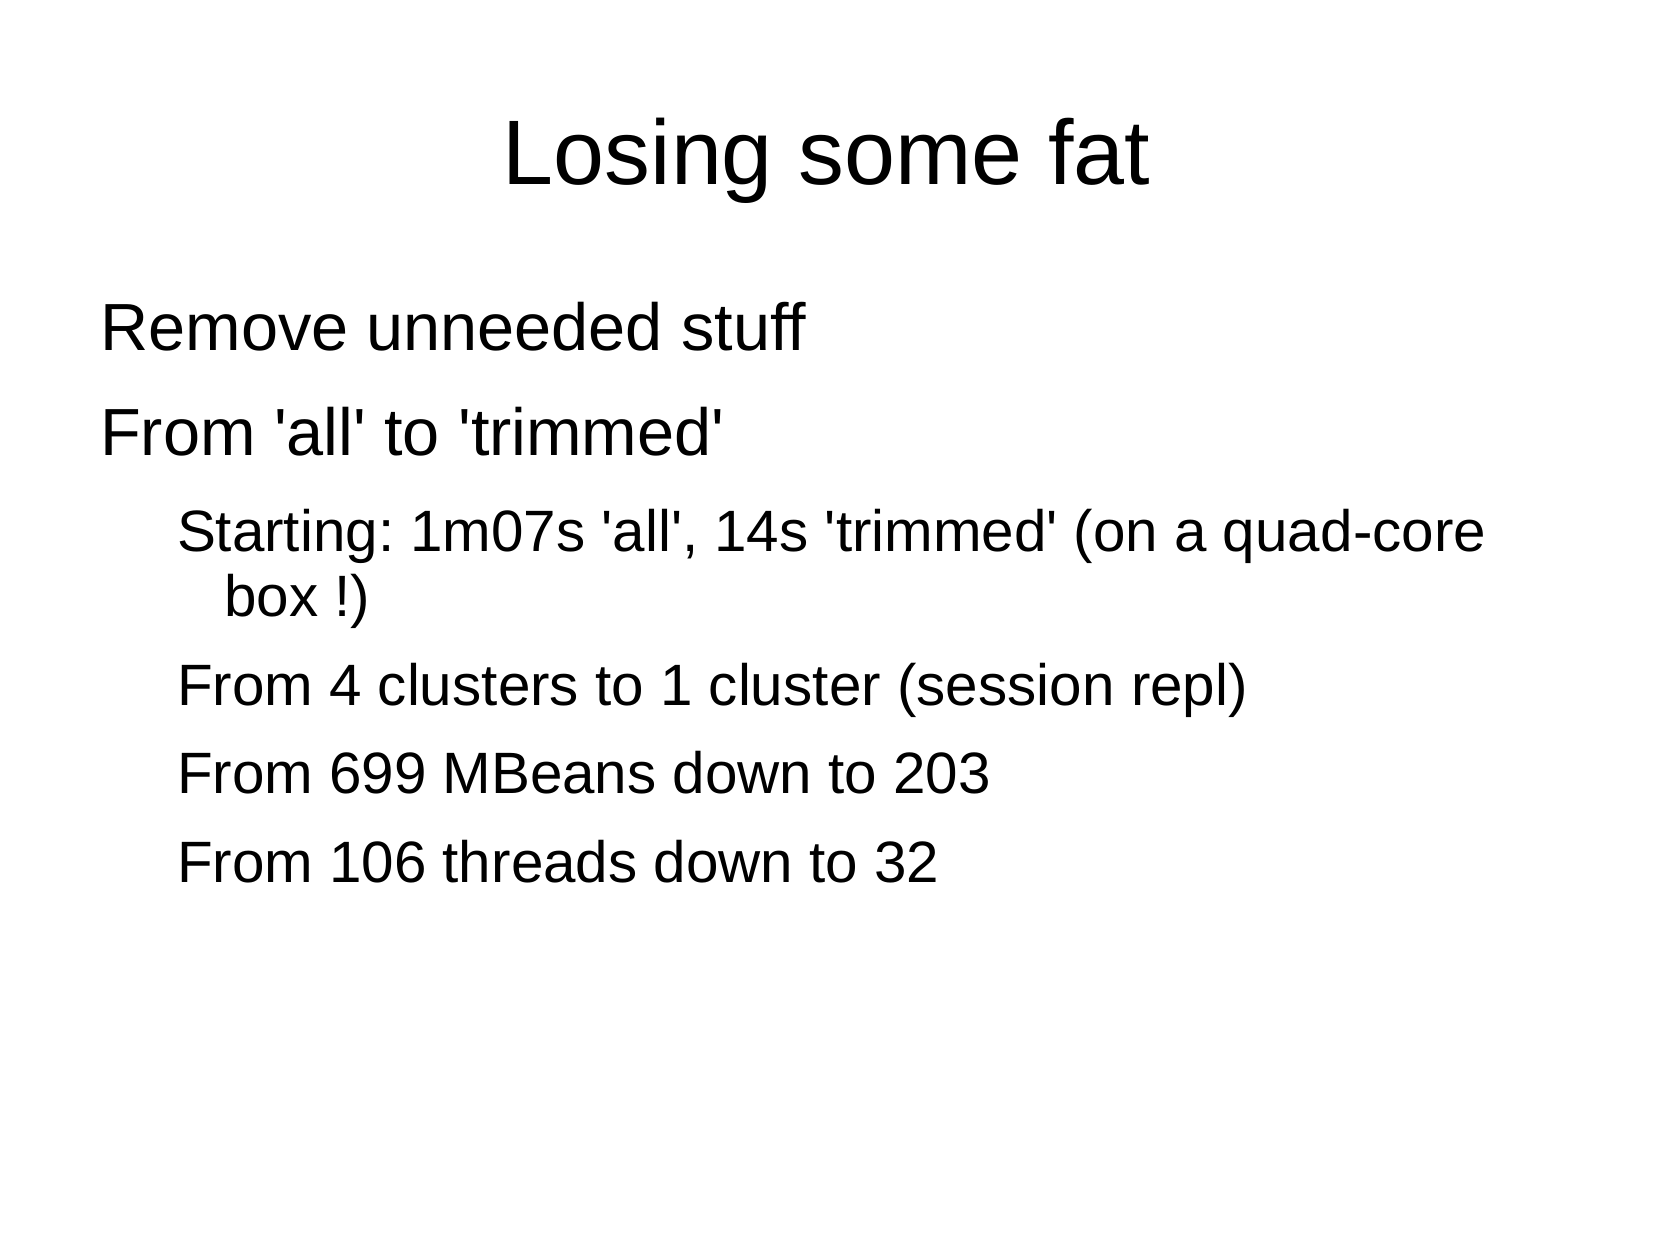

# Losing some fat
Remove unneeded stuff
From 'all' to 'trimmed'
Starting: 1m07s 'all', 14s 'trimmed' (on a quad-core box !)
From 4 clusters to 1 cluster (session repl)
From 699 MBeans down to 203
From 106 threads down to 32